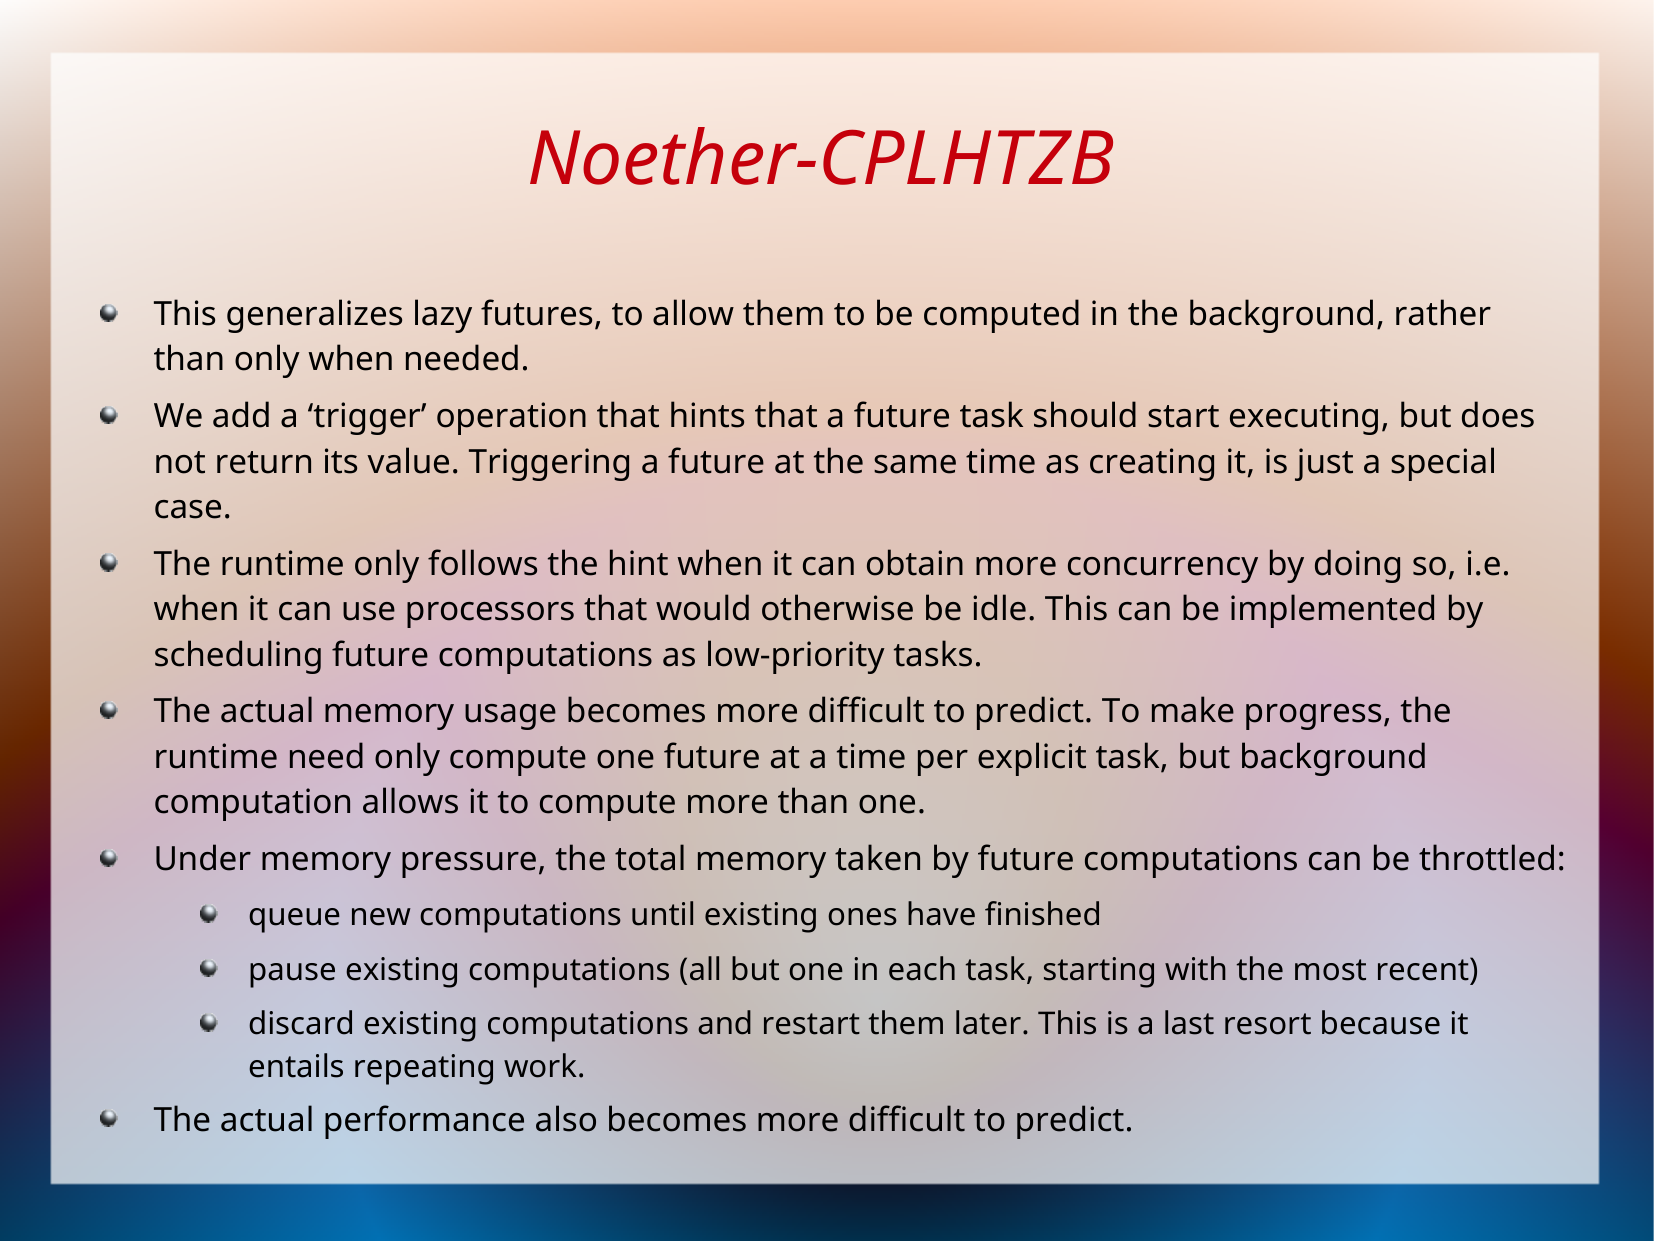

# Noether-CPLHTZB
This generalizes lazy futures, to allow them to be computed in the background, rather than only when needed.
We add a ‘trigger’ operation that hints that a future task should start executing, but does not return its value. Triggering a future at the same time as creating it, is just a special case.
The runtime only follows the hint when it can obtain more concurrency by doing so, i.e. when it can use processors that would otherwise be idle. This can be implemented by scheduling future computations as low-priority tasks.
The actual memory usage becomes more difficult to predict. To make progress, the runtime need only compute one future at a time per explicit task, but background computation allows it to compute more than one.
Under memory pressure, the total memory taken by future computations can be throttled:
queue new computations until existing ones have finished
pause existing computations (all but one in each task, starting with the most recent)
discard existing computations and restart them later. This is a last resort because it entails repeating work.
The actual performance also becomes more difficult to predict.